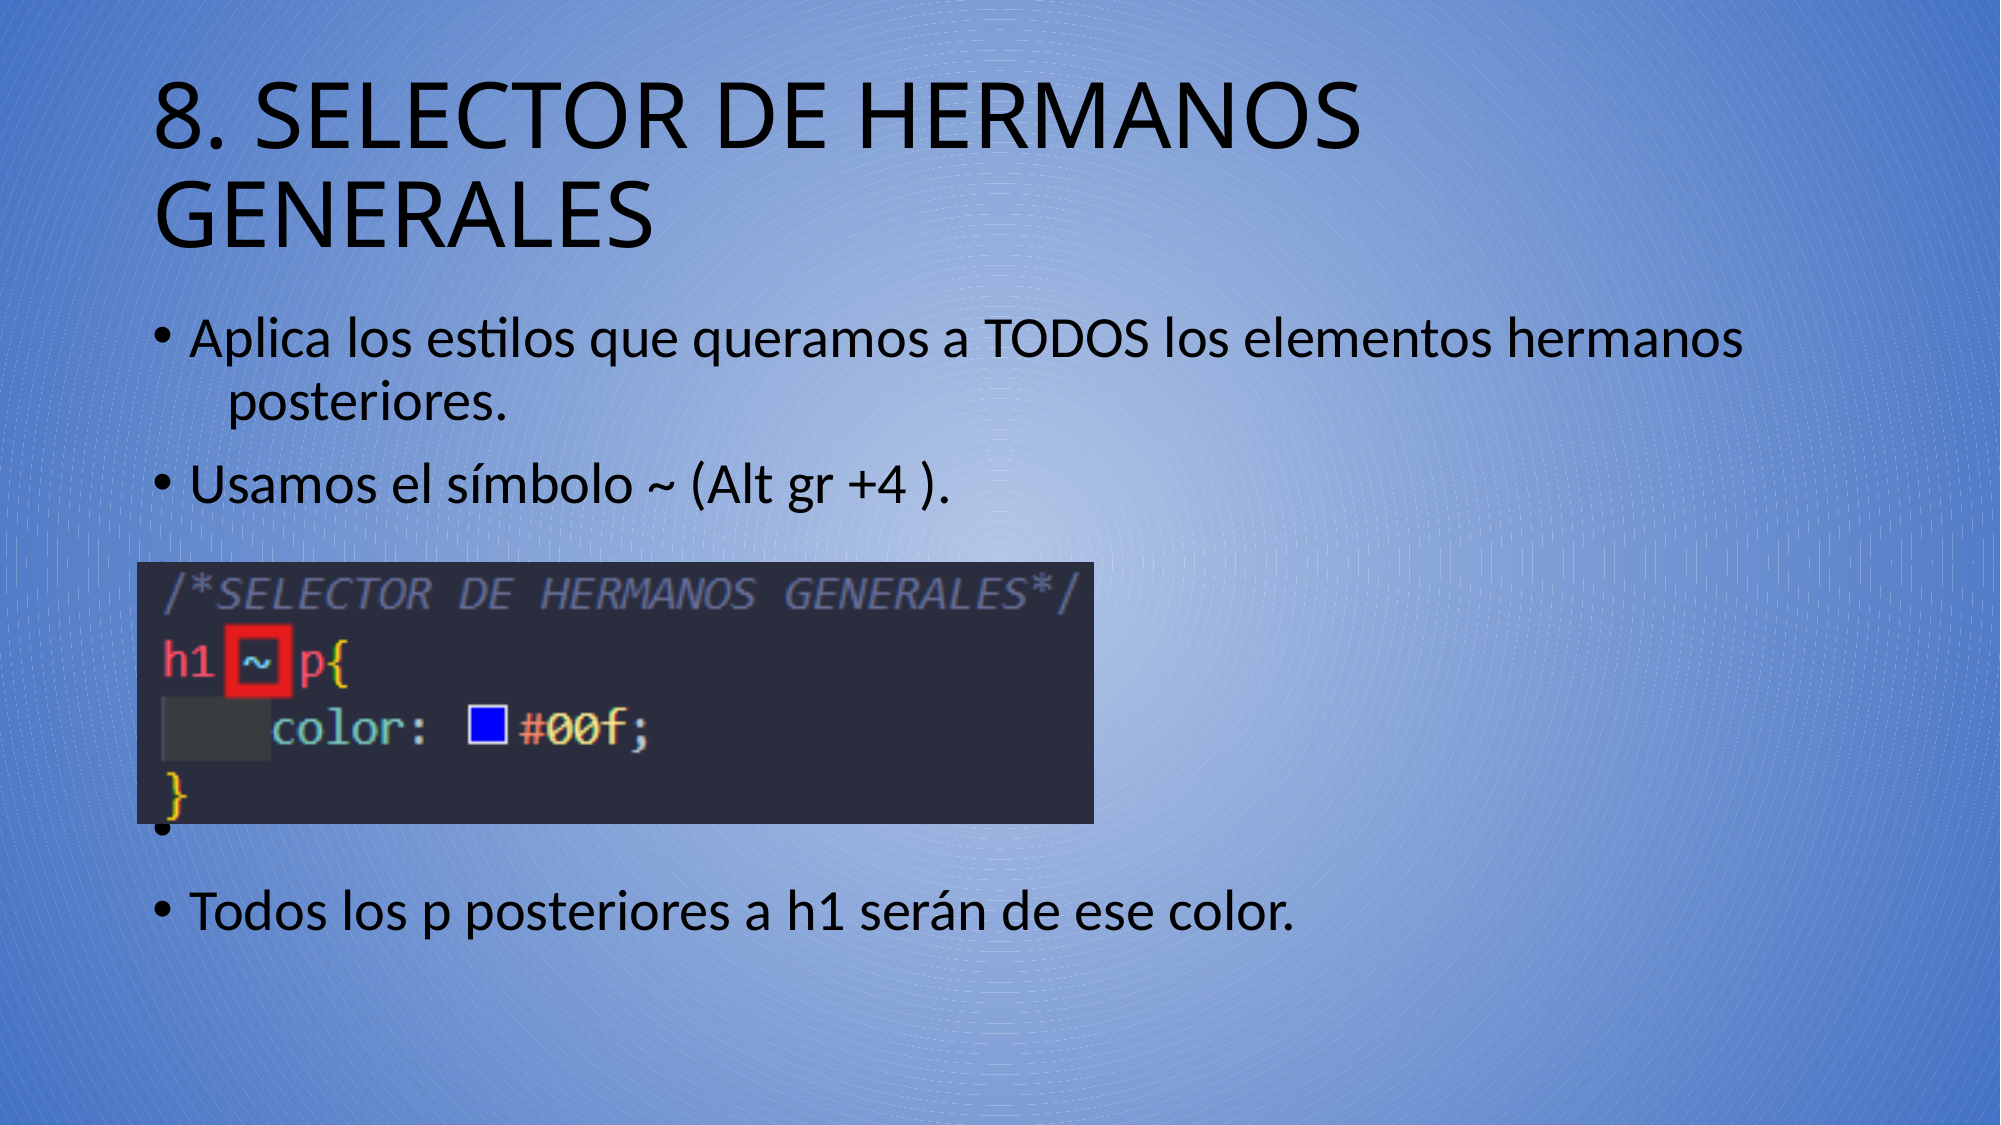

# 8. SELECTOR DE HERMANOS GENERALES
Aplica los estilos que queramos a TODOS los elementos hermanos posteriores.
Usamos el símbolo ~ (Alt gr +4 ).
Todos los p posteriores a h1 serán de ese color.